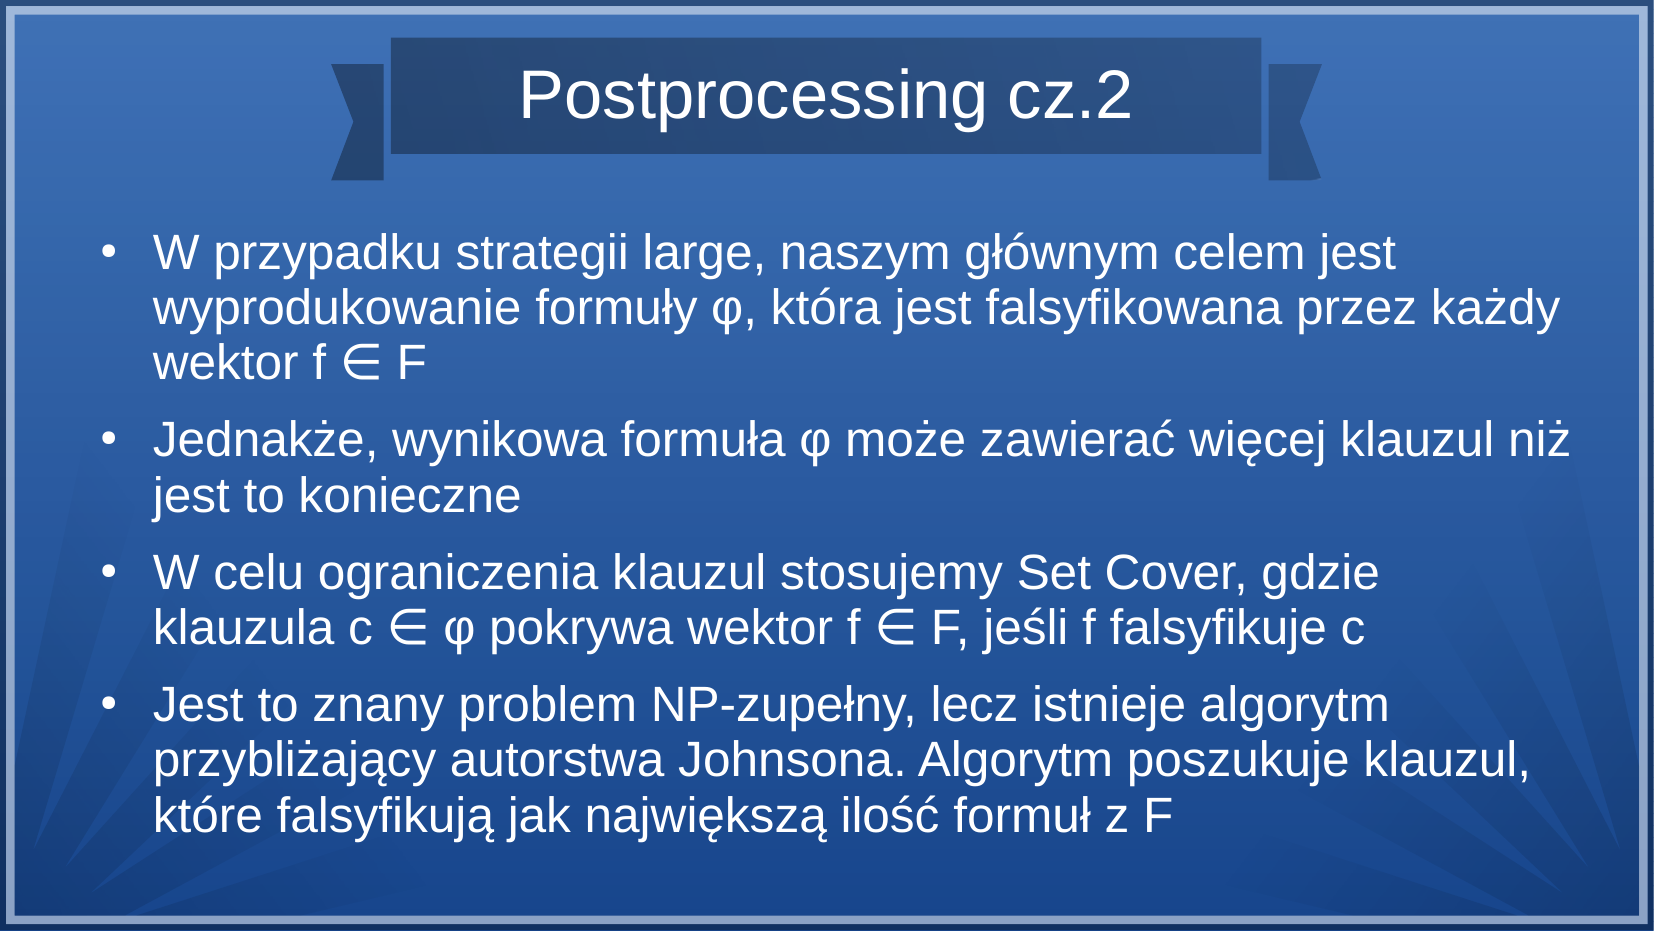

# Postprocessing cz.2
W przypadku strategii large, naszym głównym celem jest wyprodukowanie formuły φ, która jest falsyfikowana przez każdy wektor f ∈ F
Jednakże, wynikowa formuła φ może zawierać więcej klauzul niż jest to konieczne
W celu ograniczenia klauzul stosujemy Set Cover, gdzie klauzula c ∈ φ pokrywa wektor f ∈ F, jeśli f falsyfikuje c
Jest to znany problem NP-zupełny, lecz istnieje algorytm przybliżający autorstwa Johnsona. Algorytm poszukuje klauzul, które falsyfikują jak największą ilość formuł z F